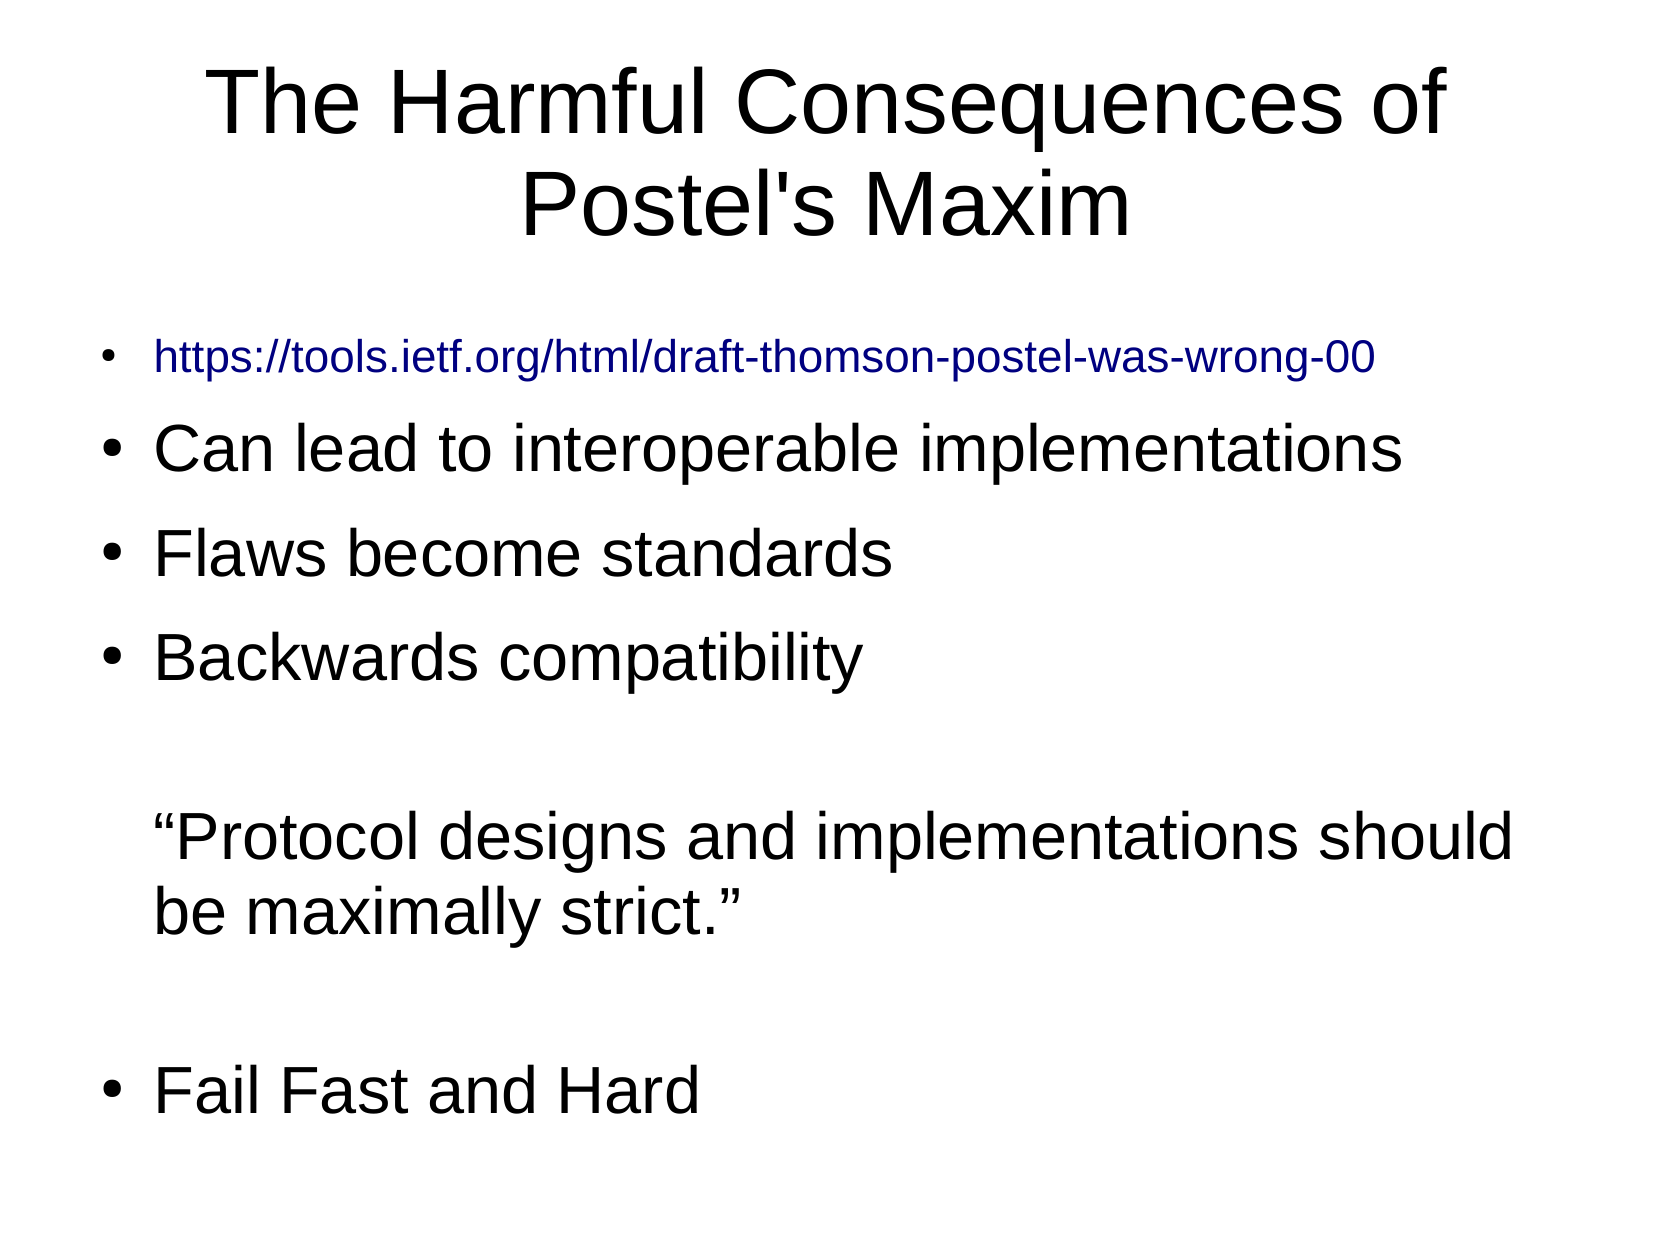

# The Harmful Consequences of Postel's Maxim
https://tools.ietf.org/html/draft-thomson-postel-was-wrong-00
Can lead to interoperable implementations
Flaws become standards
Backwards compatibility
“Protocol designs and implementations should be maximally strict.”
Fail Fast and Hard